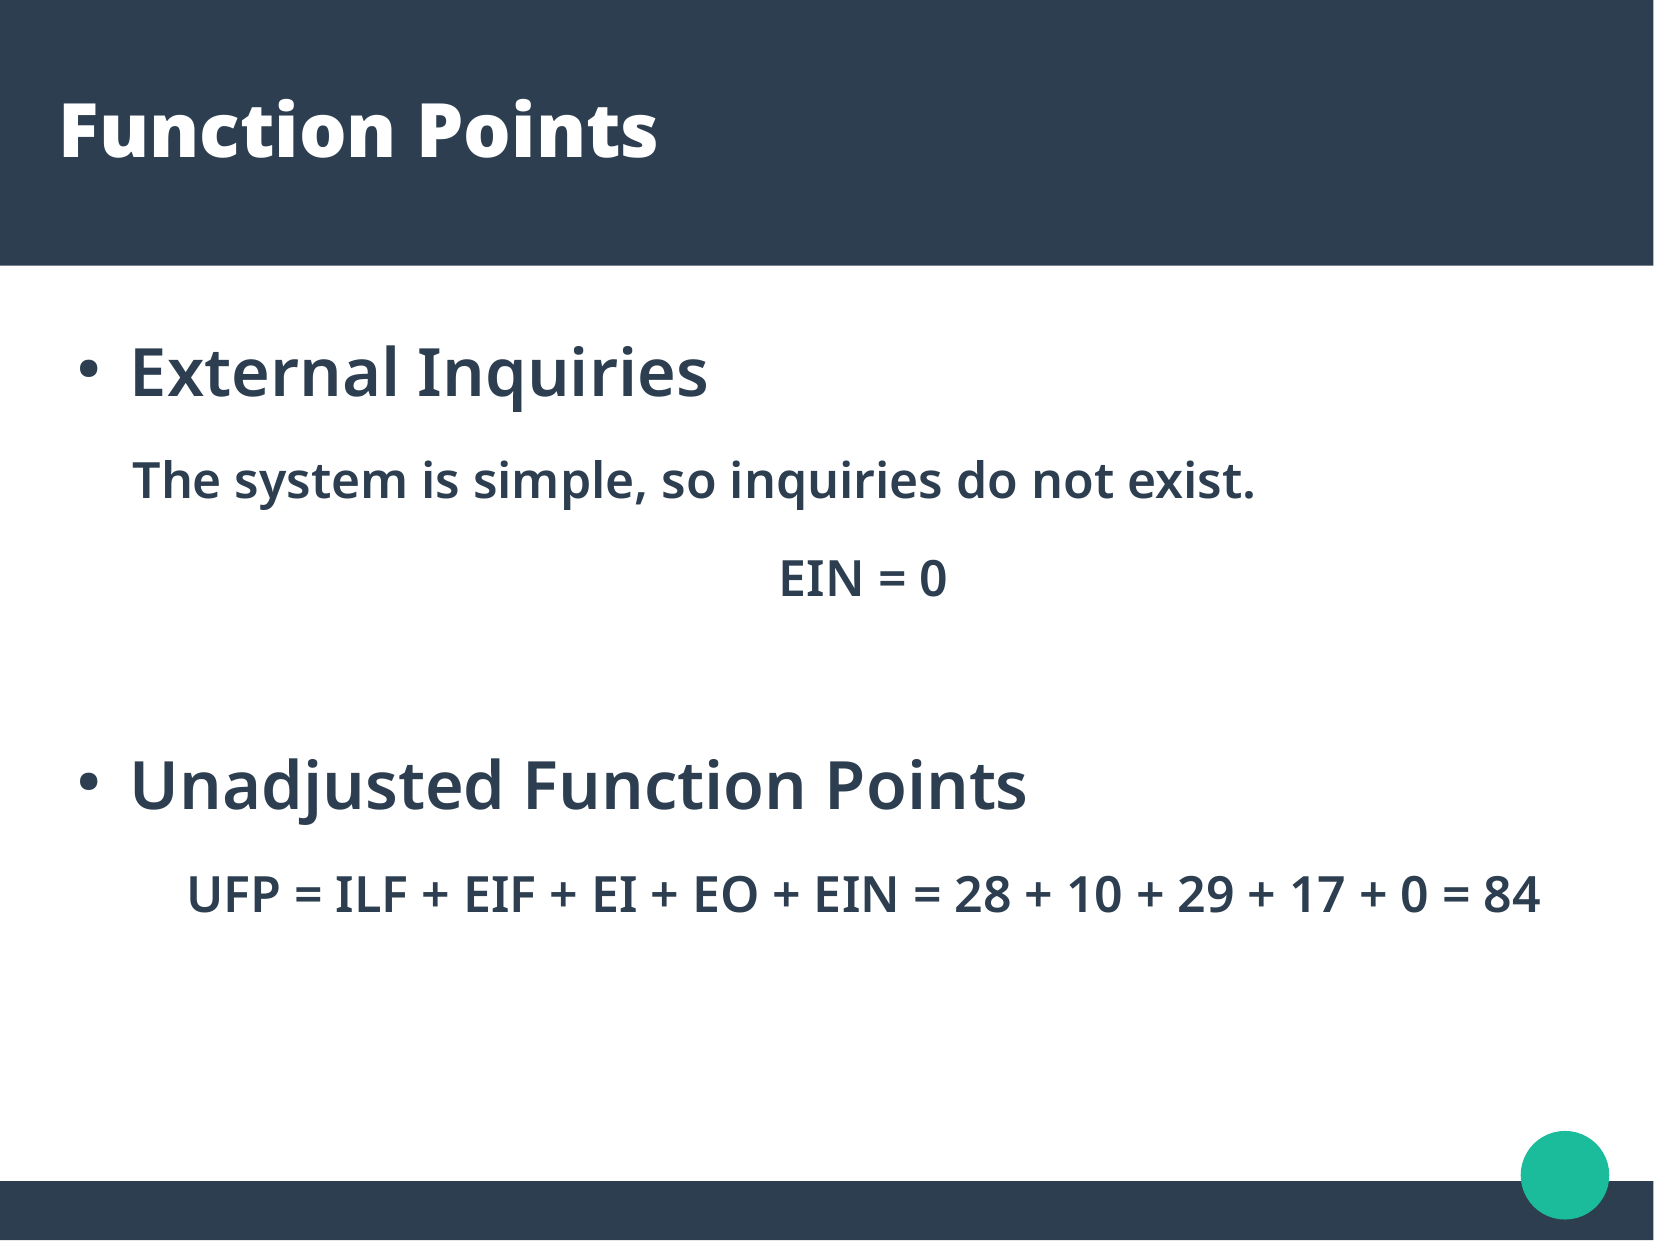

# Function Points
External Inquiries
The system is simple, so inquiries do not exist.
EIN = 0
Unadjusted Function Points
UFP = ILF + EIF + EI + EO + EIN = 28 + 10 + 29 + 17 + 0 = 84